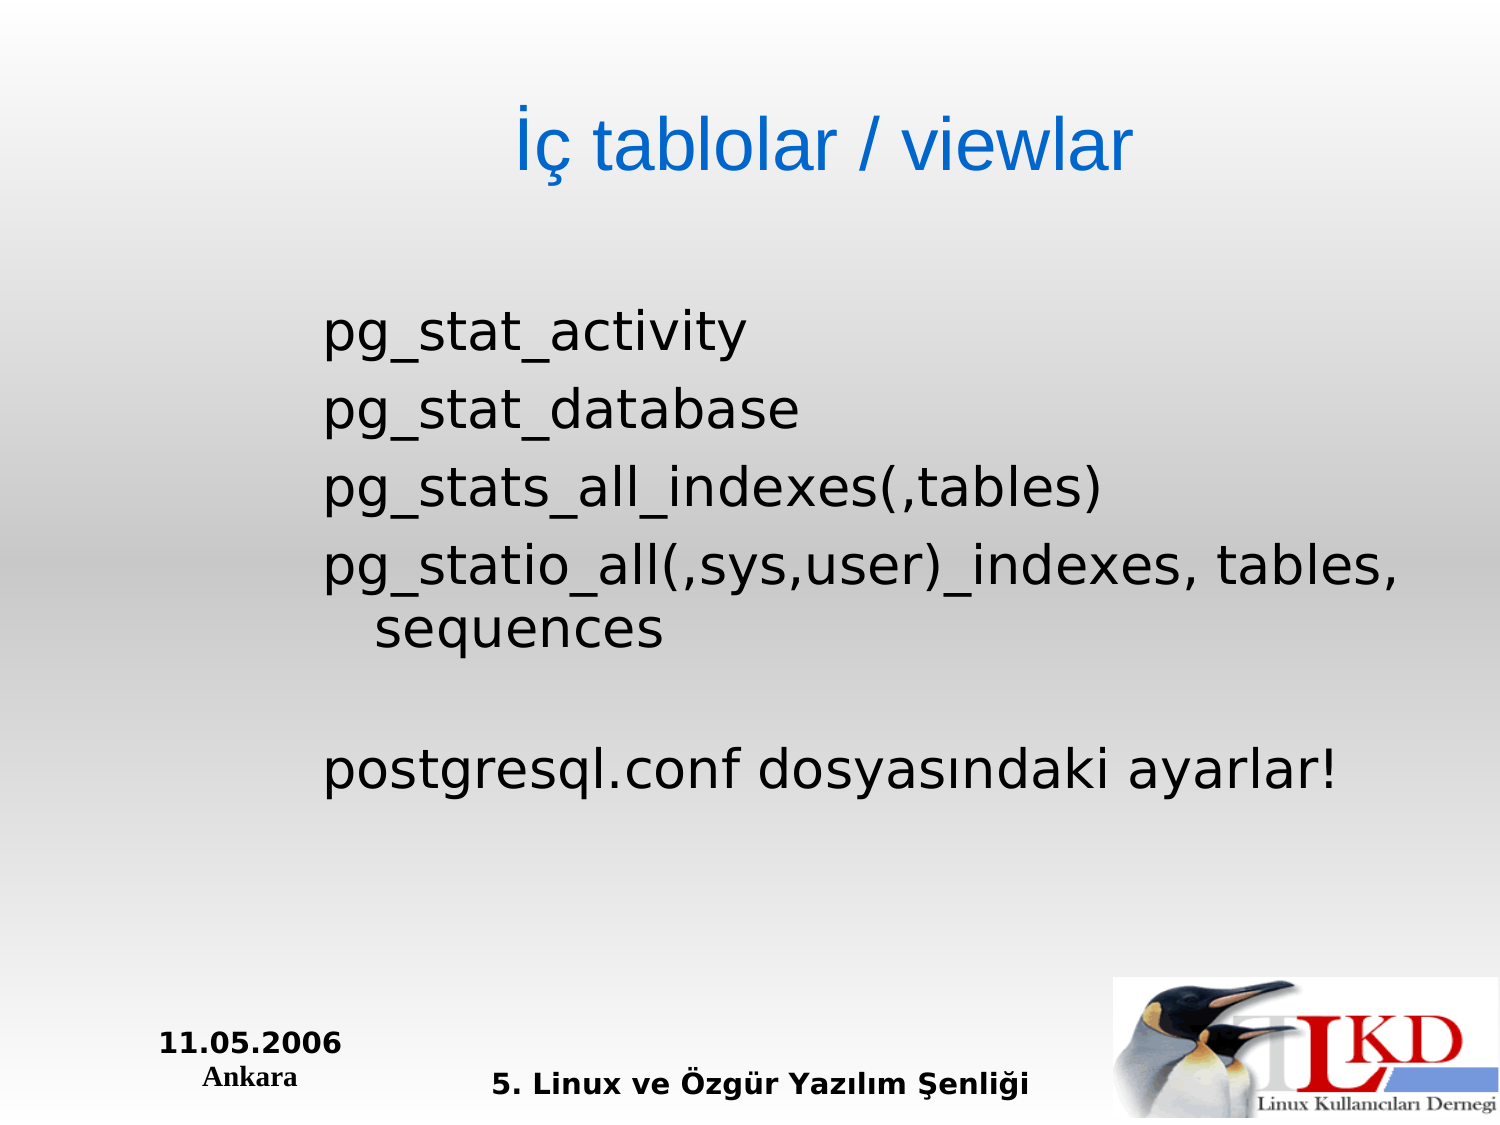

# İç tablolar / viewlar
pg_stat_activity
pg_stat_database
pg_stats_all_indexes(,tables)
pg_statio_all(,sys,user)_indexes, tables, sequences
postgresql.conf dosyasındaki ayarlar!